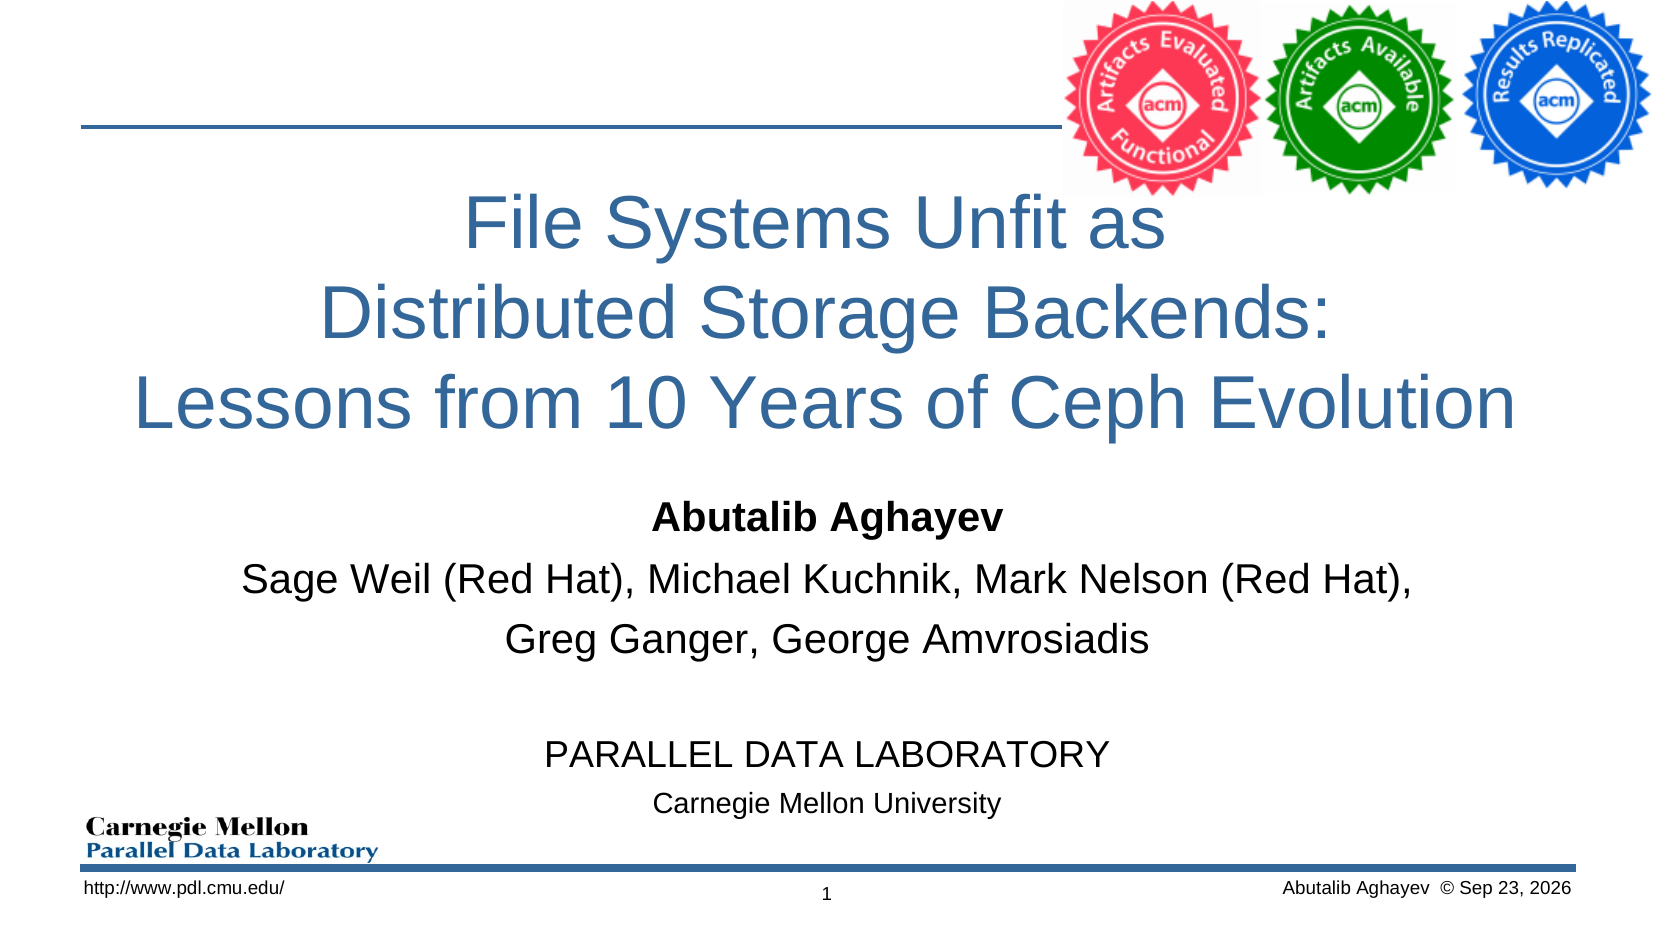

# File Systems Unfit as Distributed Storage Backends: Lessons from 10 Years of Ceph Evolution
Abutalib Aghayev
Sage Weil (Red Hat), Michael Kuchnik, Mark Nelson (Red Hat),
Greg Ganger, George Amvrosiadis
PARALLEL DATA LABORATORY
Carnegie Mellon University
http://www.pdl.cmu.edu/
 Abutalib Aghayev ©